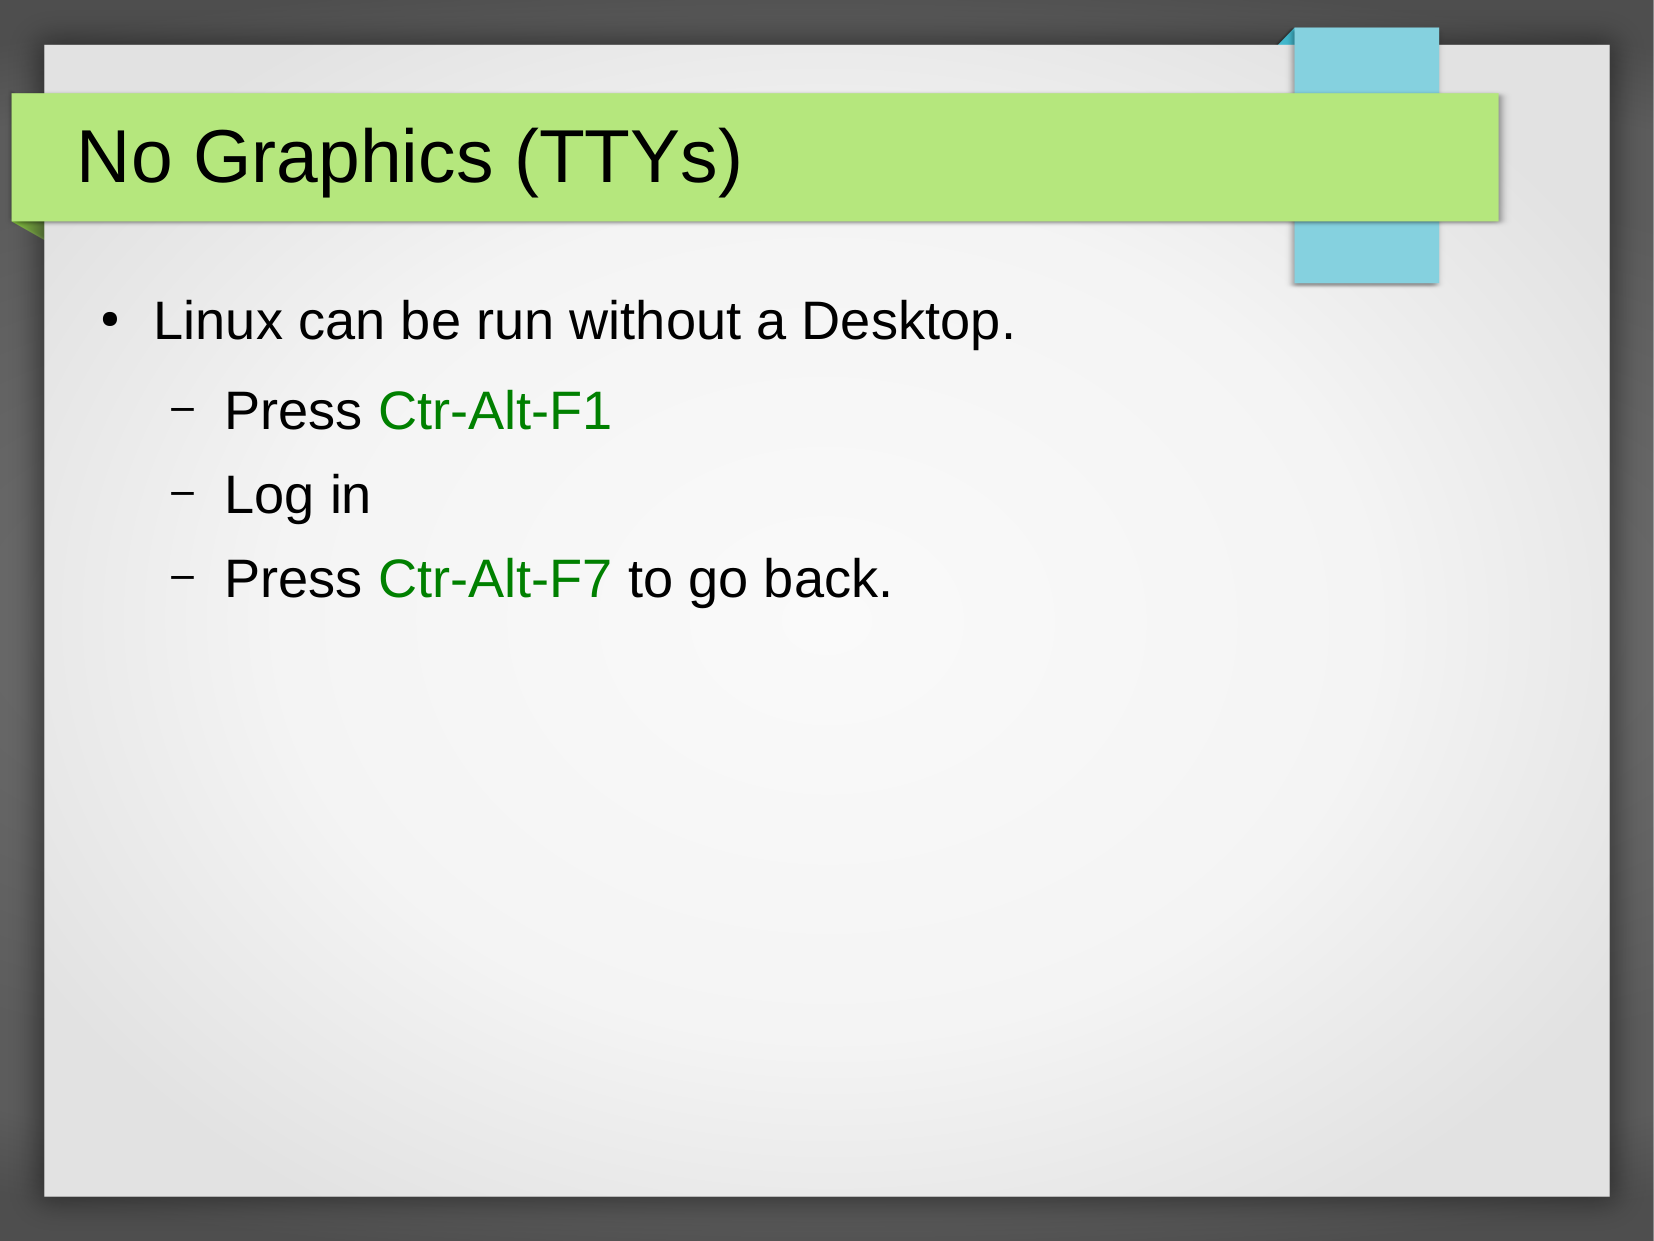

# No Graphics (TTYs)
Linux can be run without a Desktop.
Press Ctr-Alt-F1
Log in
Press Ctr-Alt-F7 to go back.